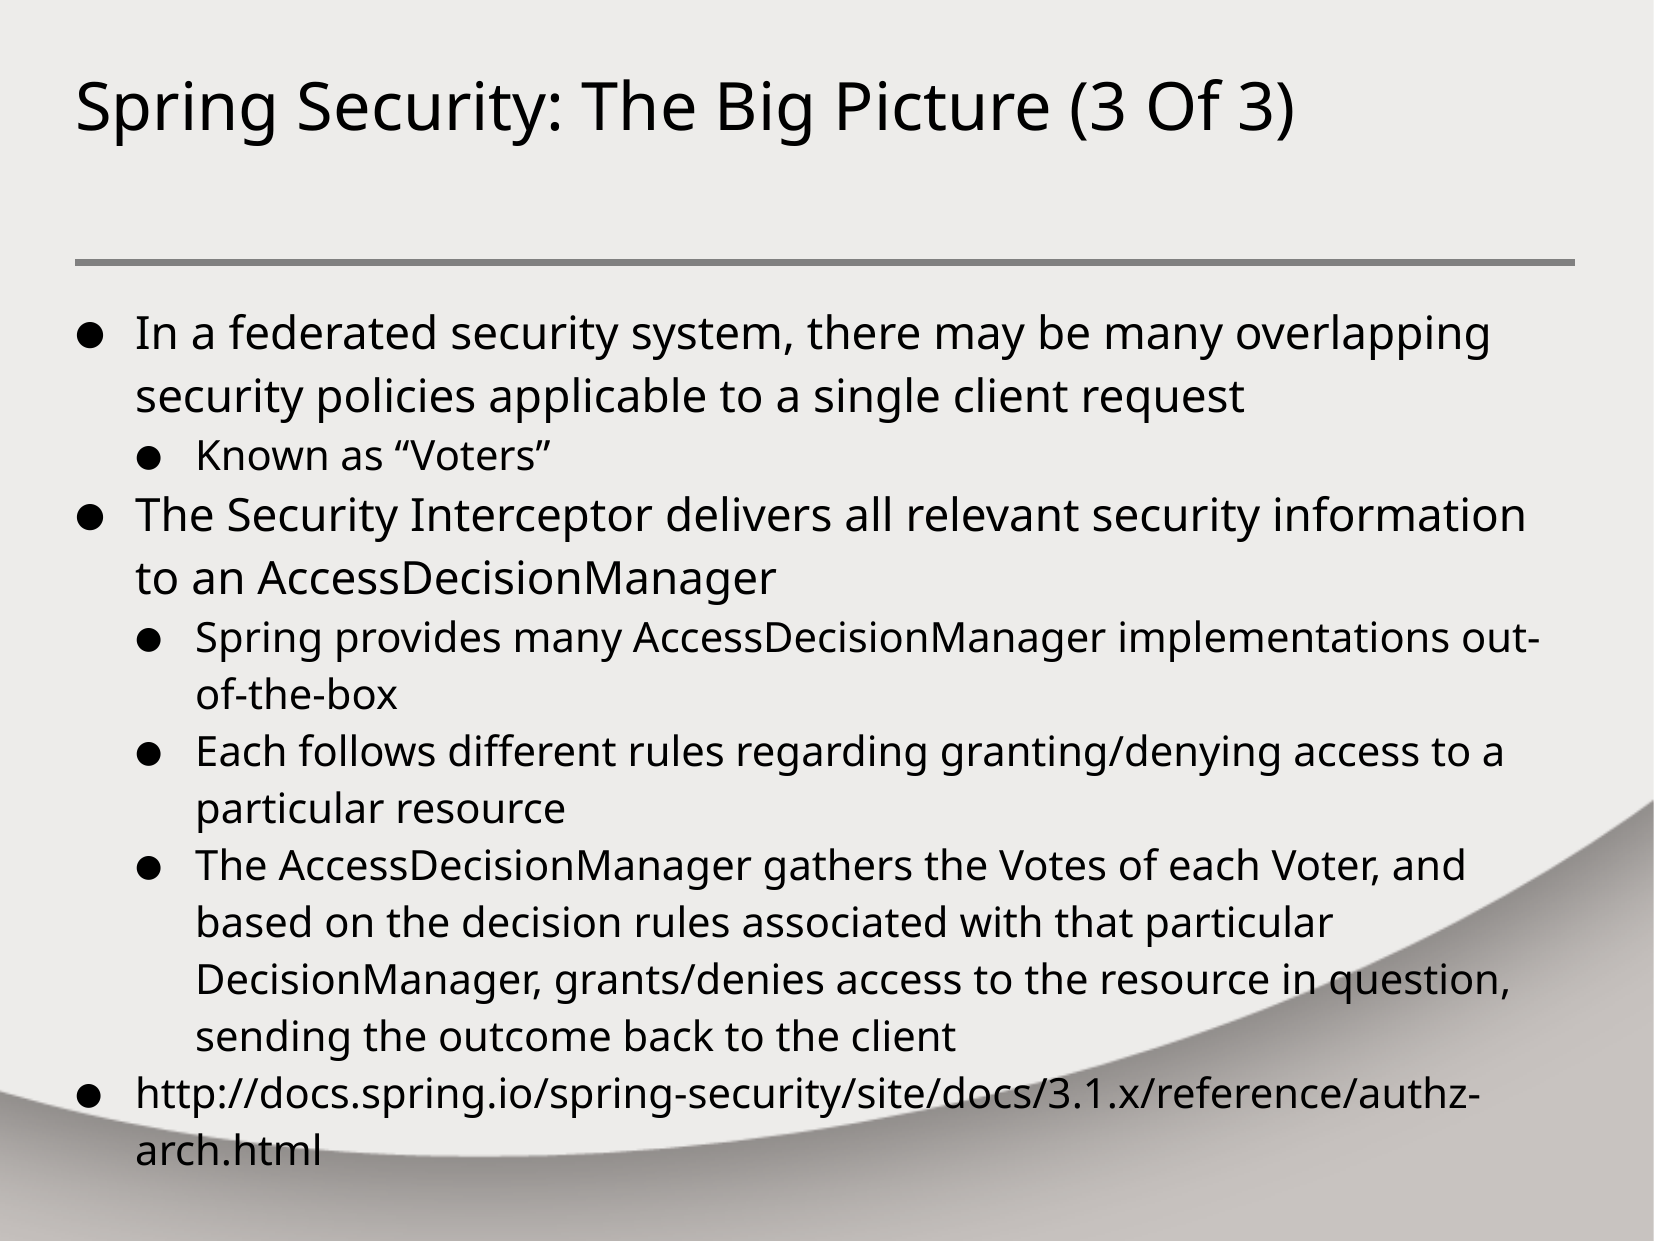

# Spring Security: The Big Picture (3 Of 3)
In a federated security system, there may be many overlapping security policies applicable to a single client request
Known as “Voters”
The Security Interceptor delivers all relevant security information to an AccessDecisionManager
Spring provides many AccessDecisionManager implementations out-of-the-box
Each follows different rules regarding granting/denying access to a particular resource
The AccessDecisionManager gathers the Votes of each Voter, and based on the decision rules associated with that particular DecisionManager, grants/denies access to the resource in question, sending the outcome back to the client
http://docs.spring.io/spring-security/site/docs/3.1.x/reference/authz-arch.html